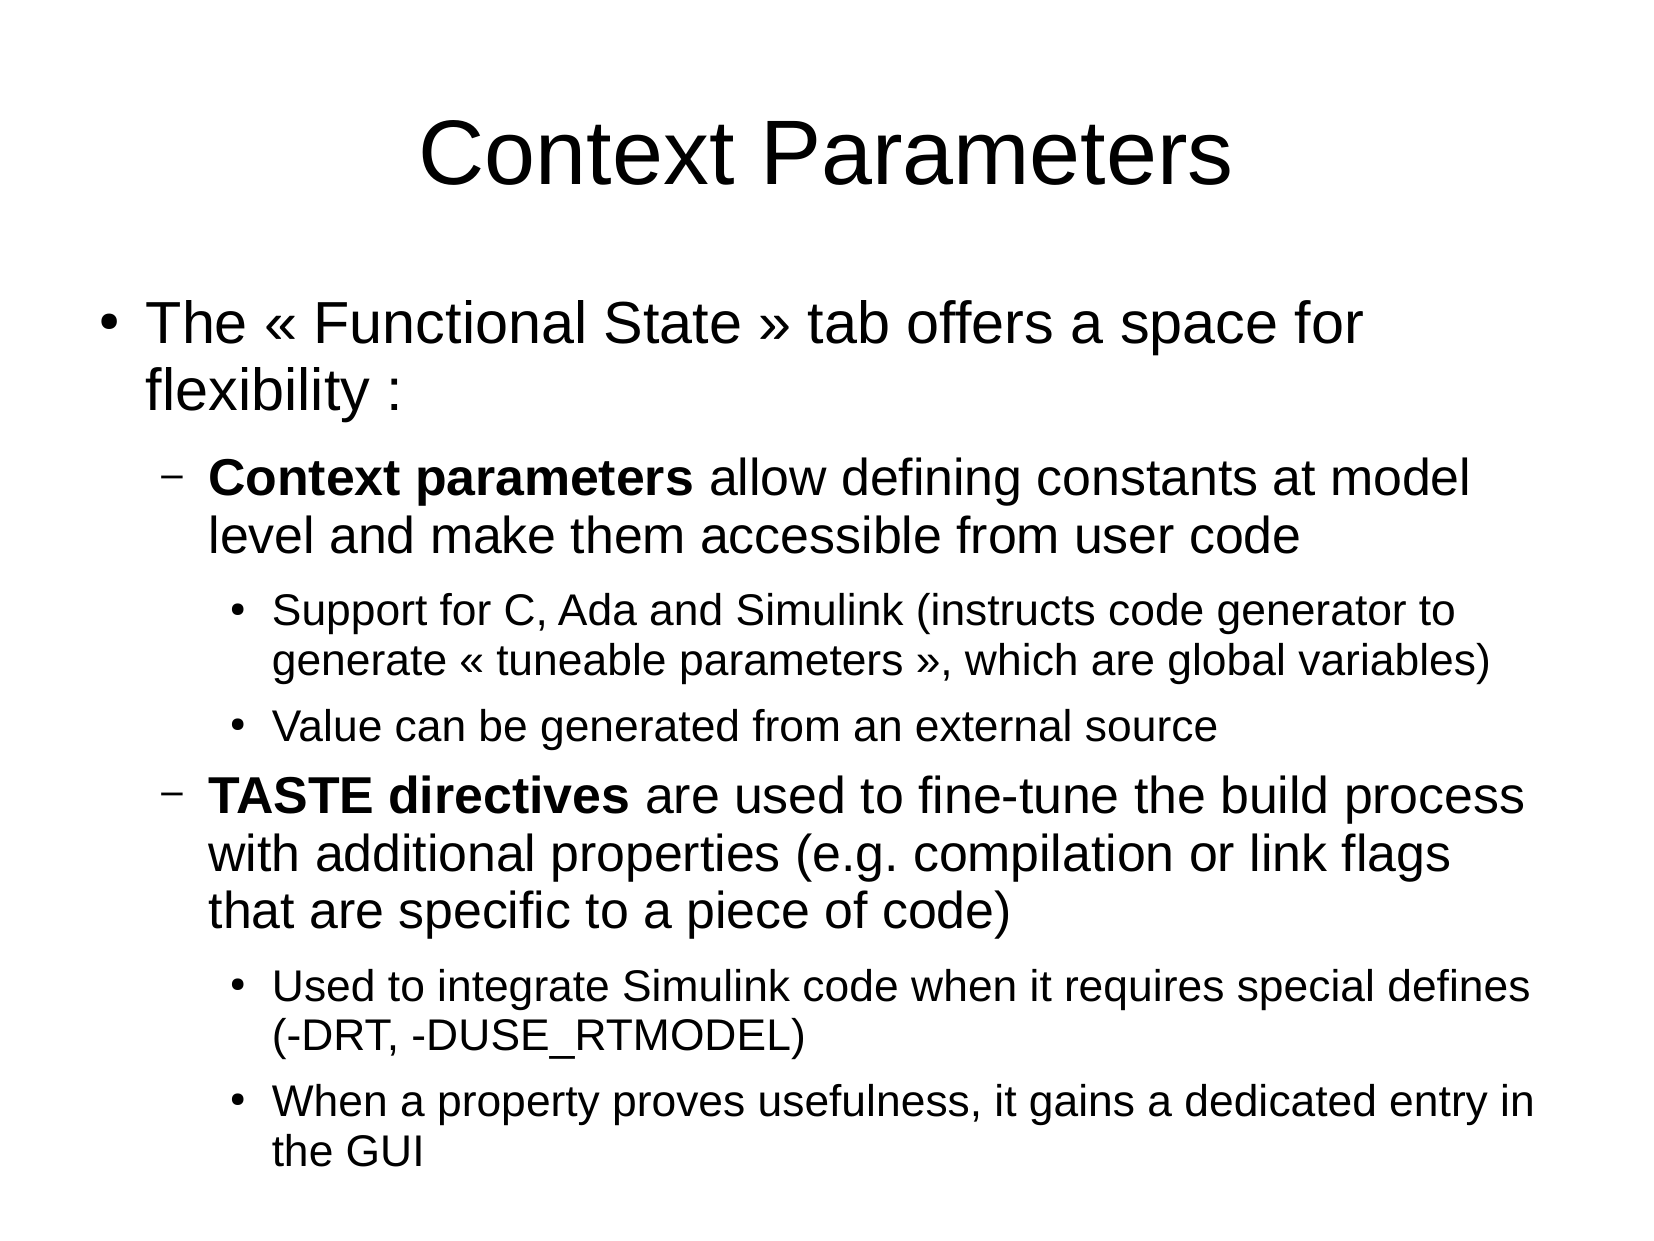

# Context Parameters
The « Functional State » tab offers a space for flexibility :
Context parameters allow defining constants at model level and make them accessible from user code
Support for C, Ada and Simulink (instructs code generator to generate « tuneable parameters », which are global variables)
Value can be generated from an external source
TASTE directives are used to fine-tune the build process with additional properties (e.g. compilation or link flags that are specific to a piece of code)
Used to integrate Simulink code when it requires special defines (-DRT, -DUSE_RTMODEL)
When a property proves usefulness, it gains a dedicated entry in the GUI